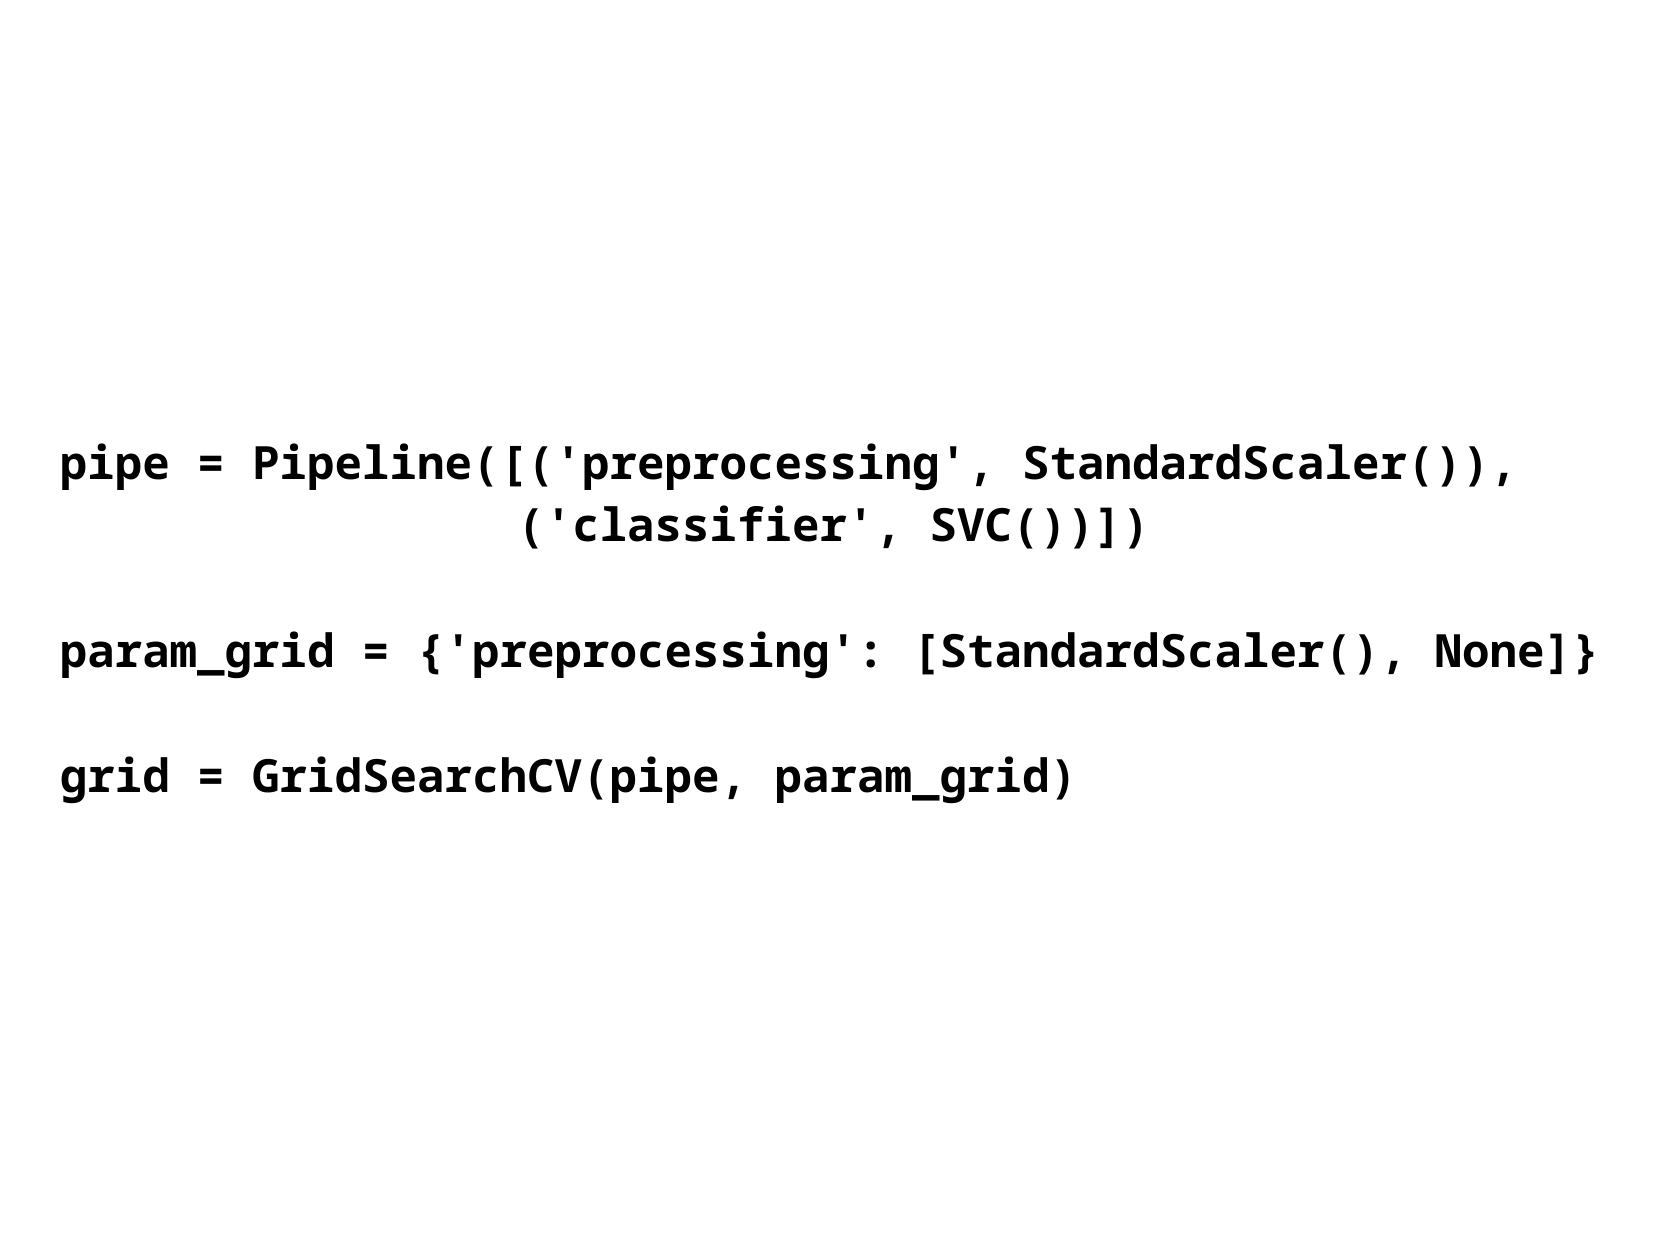

pipe = Pipeline([('preprocessing', StandardScaler()),
					 ('classifier', SVC())])
param_grid = {'preprocessing': [StandardScaler(), None]}
grid = GridSearchCV(pipe, param_grid)